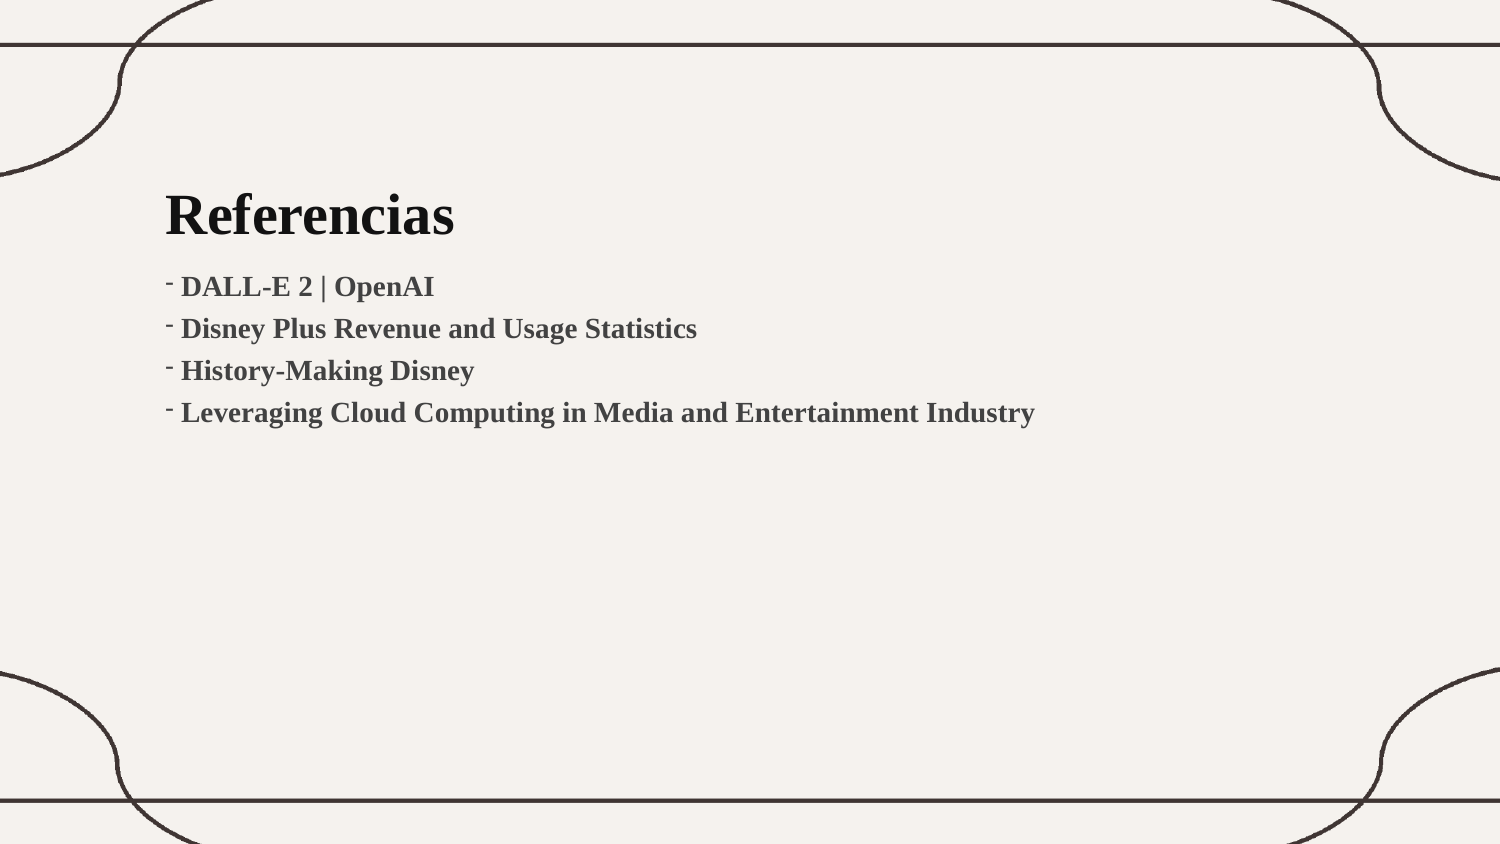

Referencias
 DALL-E 2 | OpenAI
 Disney Plus Revenue and Usage Statistics
 History-Making Disney
 Leveraging Cloud Computing in Media and Entertainment Industry